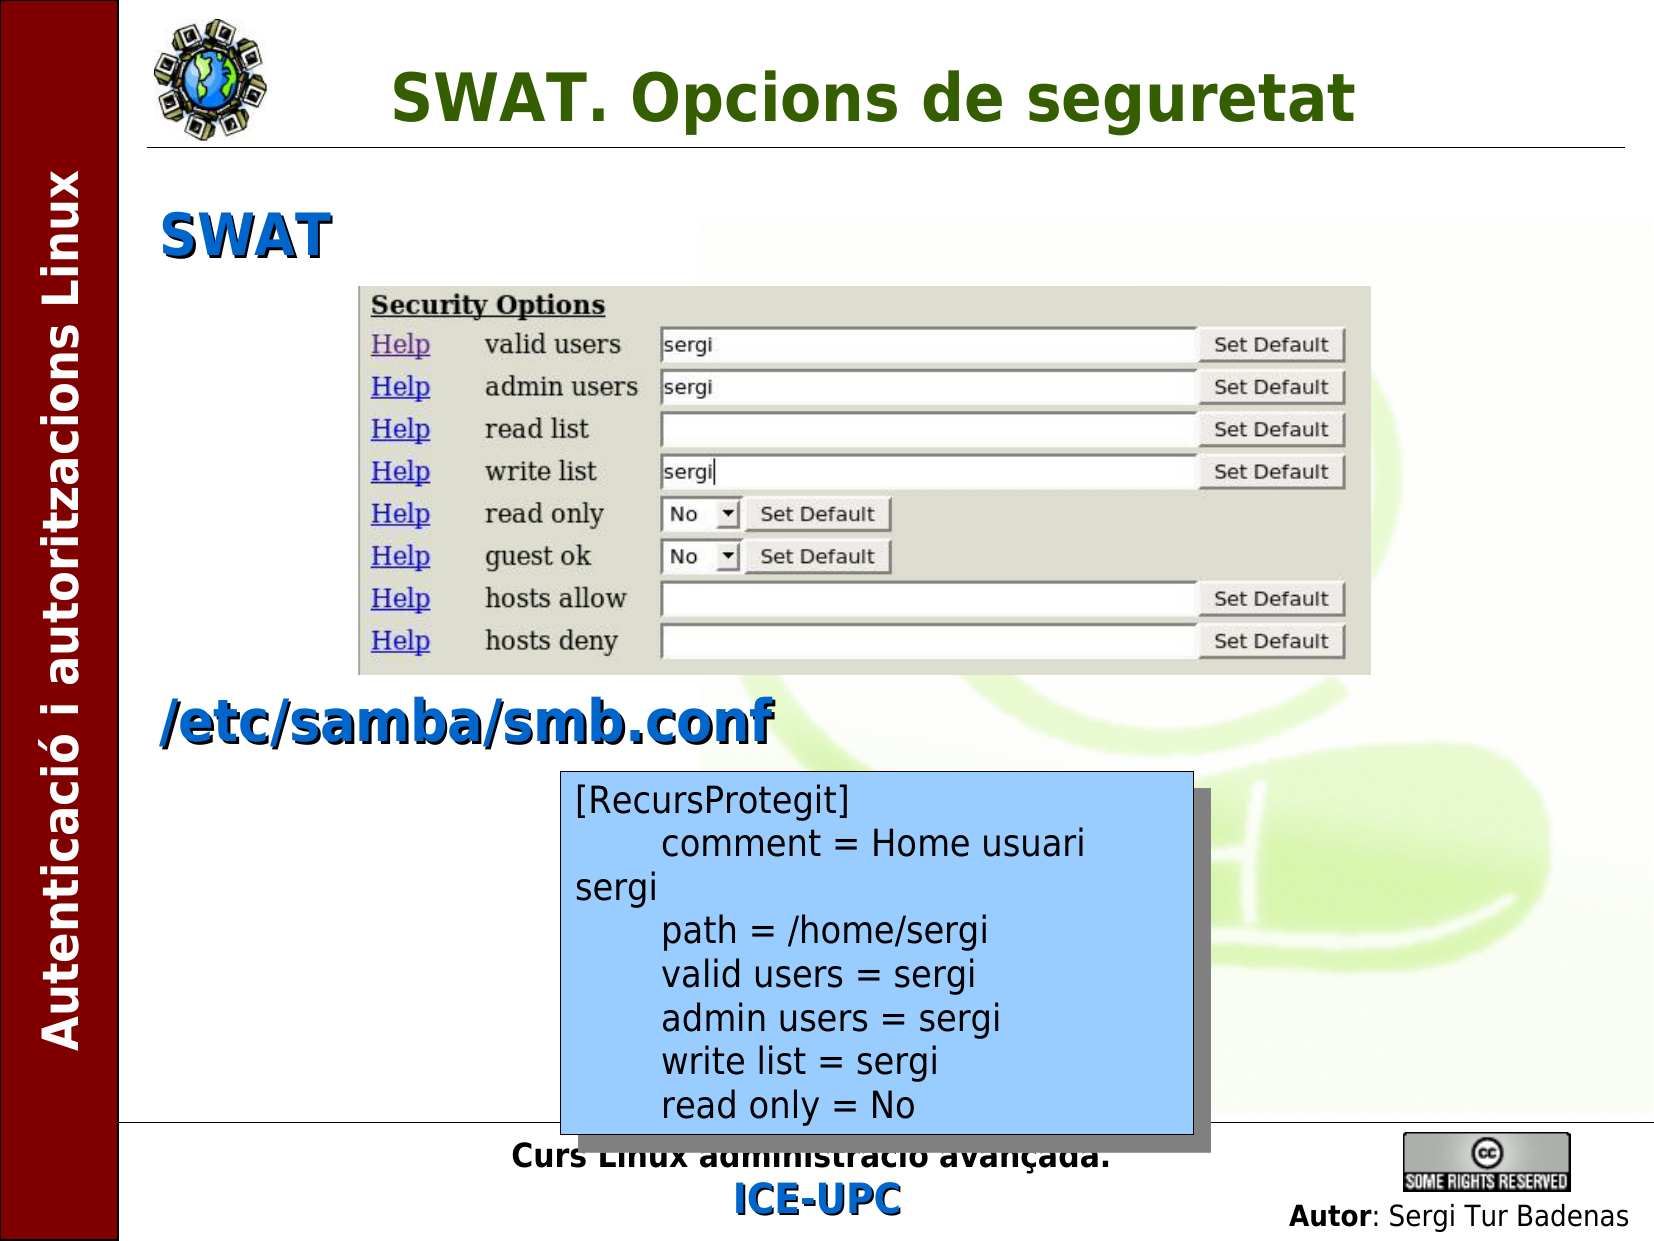

# SWAT. Opcions de seguretat
SWAT
/etc/samba/smb.conf
[RecursProtegit]
 comment = Home usuari sergi
 path = /home/sergi
 valid users = sergi
 admin users = sergi
 write list = sergi
 read only = No